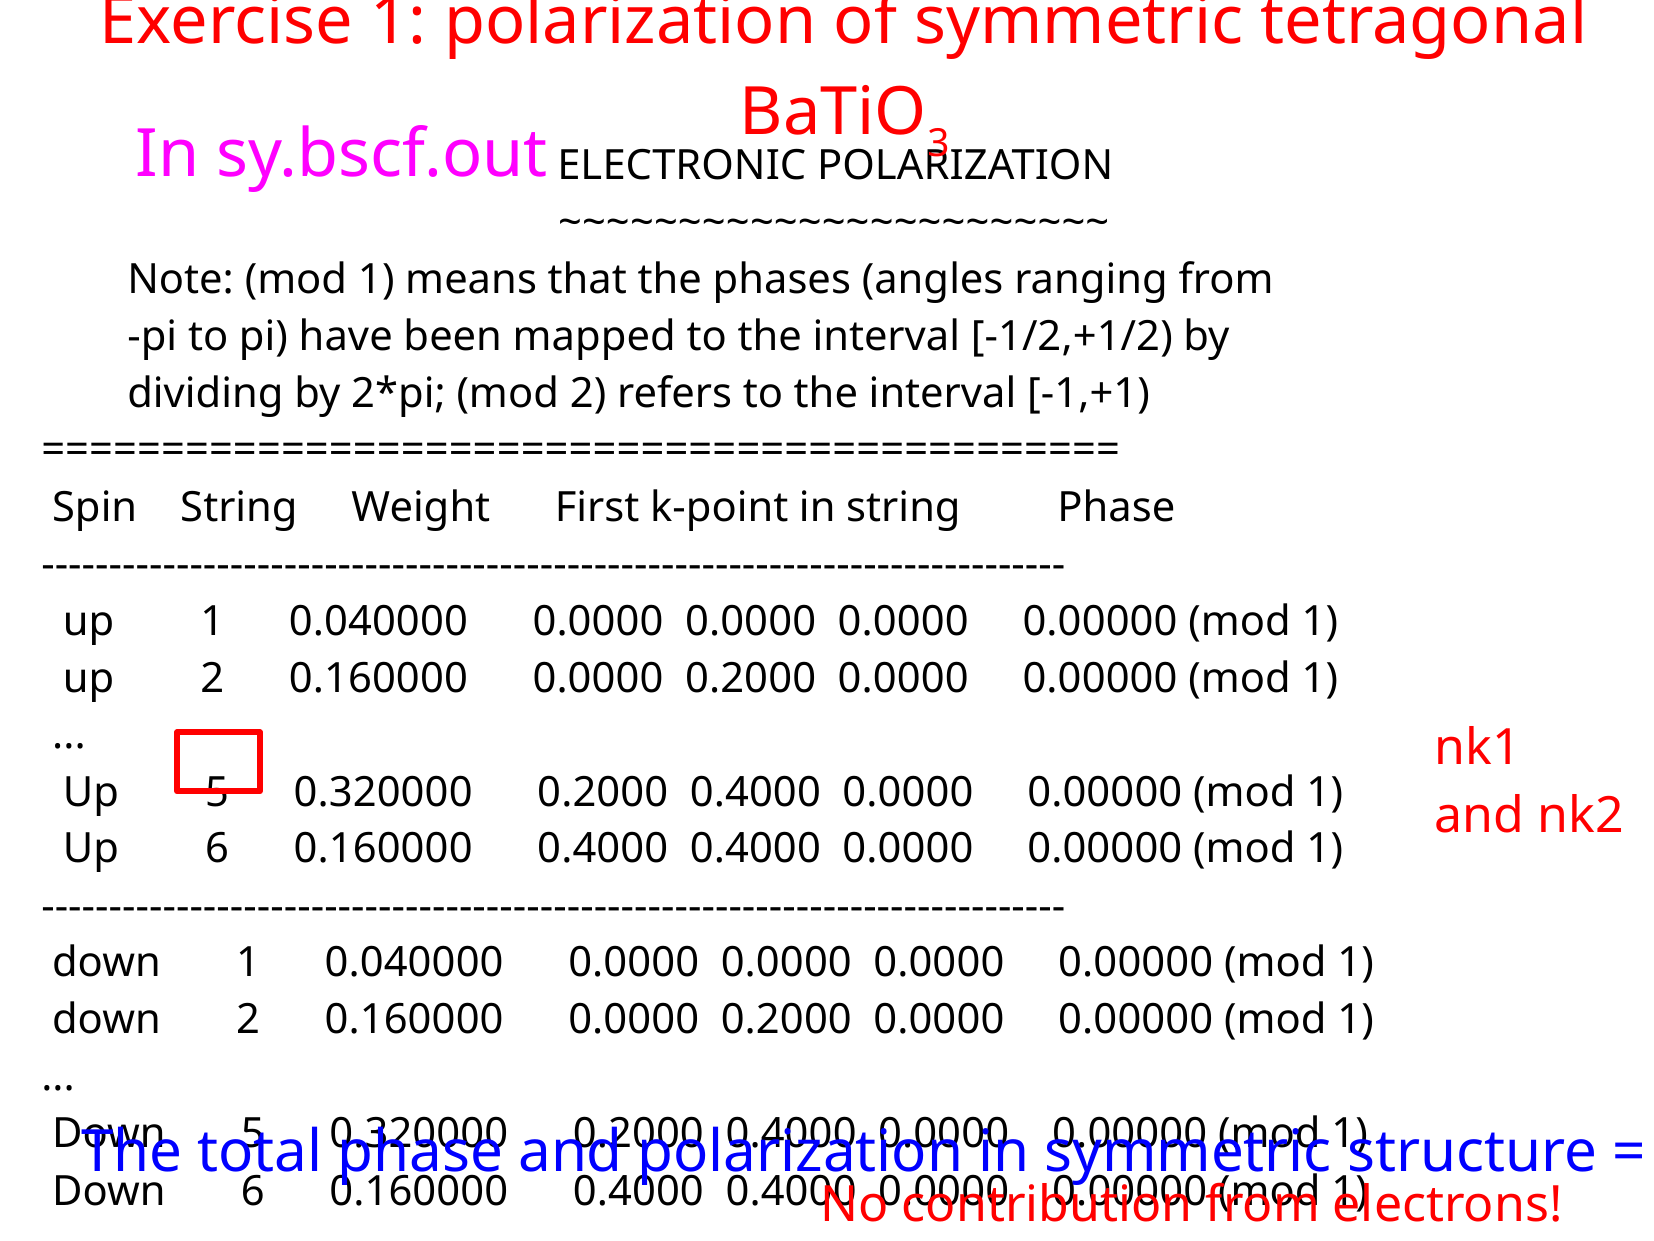

# Exercise 1: polarization of symmetric tetragonal BaTiO3
In sy.bscf.out
 ELECTRONIC POLARIZATION 									~~~~~~~~~~~~~~~~~~~~~~~
 Note: (mod 1) means that the phases (angles ranging from
 -pi to pi) have been mapped to the interval [-1/2,+1/2) by
 dividing by 2*pi; (mod 2) refers to the interval [-1,+1)
=============================================
 Spin String Weight First k-point in string Phase
----------------------------------------------------------------------------
 up 1 0.040000 0.0000 0.0000 0.0000 0.00000 (mod 1)
 up 2 0.160000 0.0000 0.2000 0.0000 0.00000 (mod 1)
 ...
 Up 5 0.320000 0.2000 0.4000 0.0000 0.00000 (mod 1)
 Up 6 0.160000 0.4000 0.4000 0.0000 0.00000 (mod 1)
----------------------------------------------------------------------------
 down 1 0.040000 0.0000 0.0000 0.0000 0.00000 (mod 1)
 down 2 0.160000 0.0000 0.2000 0.0000 0.00000 (mod 1)
...
 Down 5 0.320000 0.2000 0.4000 0.0000 0.00000 (mod 1)
 Down 6 0.160000 0.4000 0.4000 0.0000 0.00000 (mod 1)
----------------------------------------------------------------------------
nk1
and nk2
The total phase and polarization in symmetric structure = 0
No contribution from electrons!